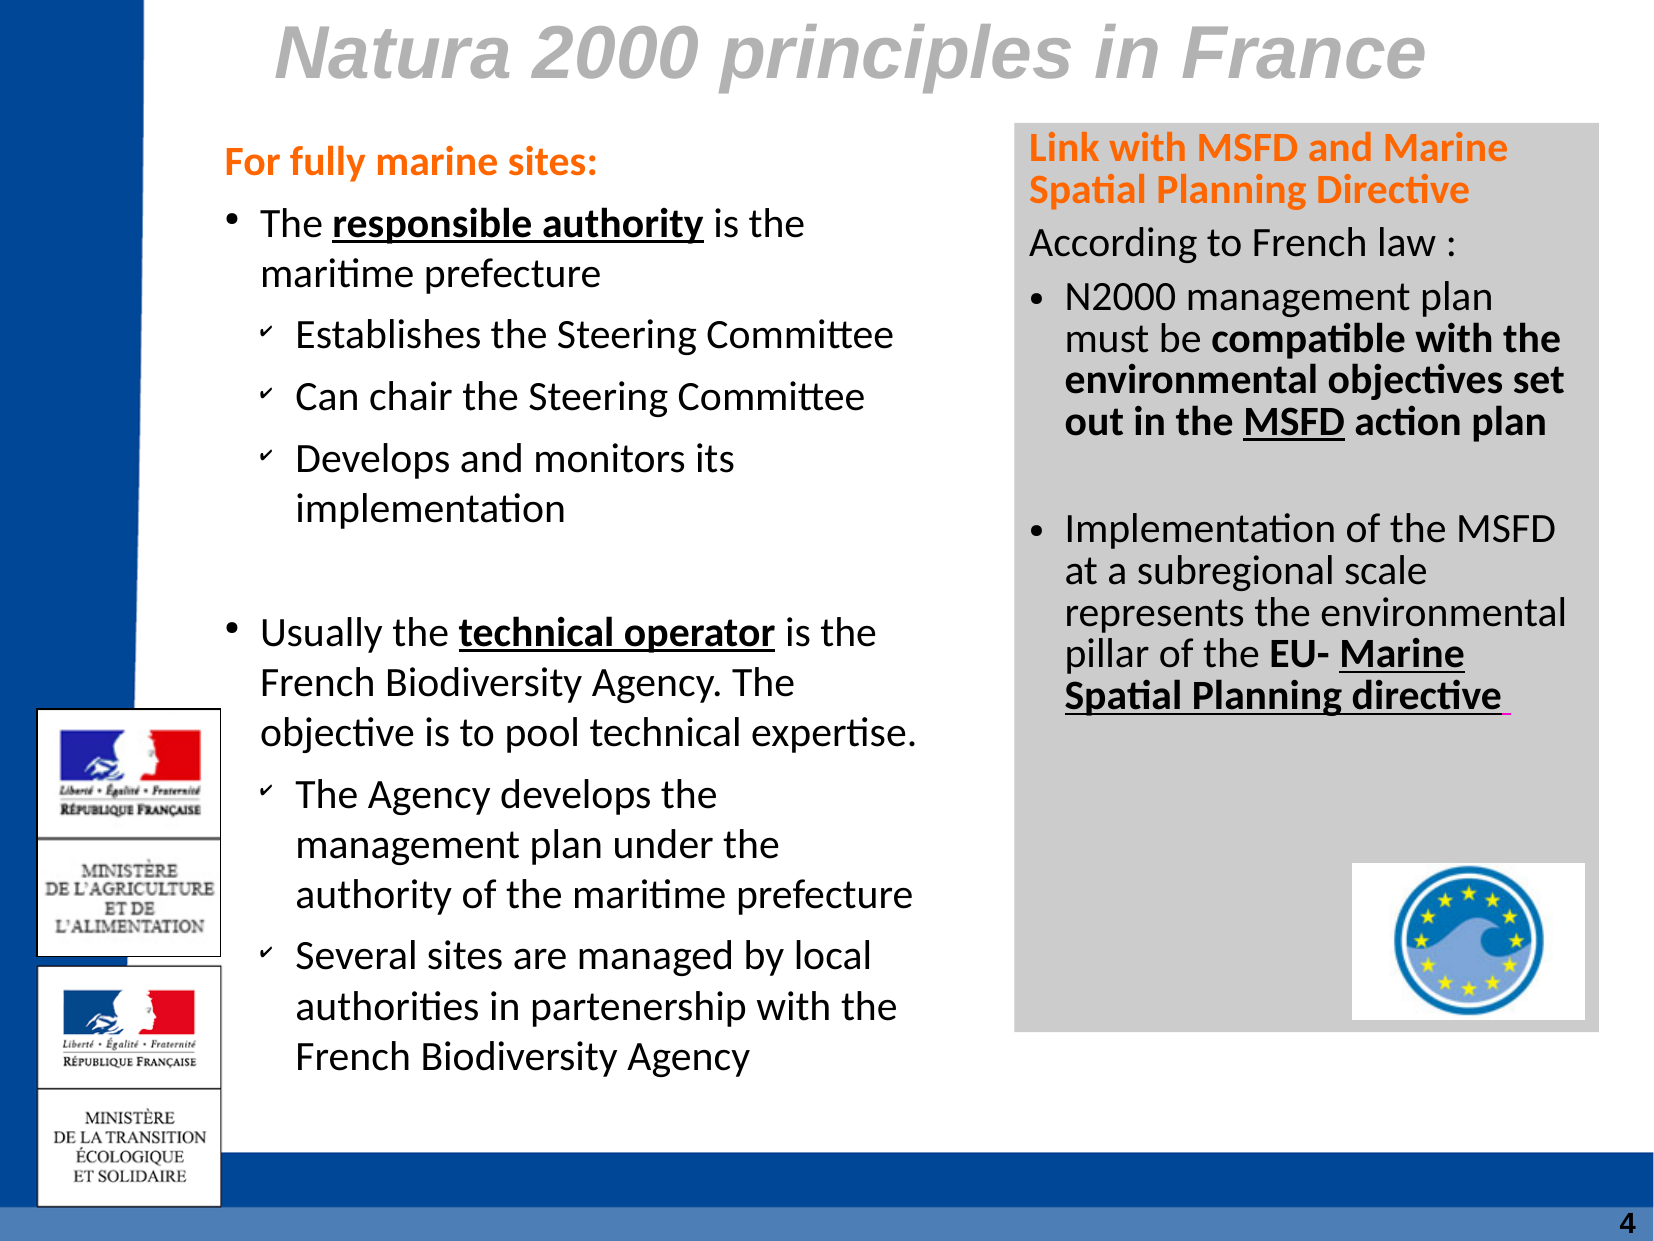

Natura 2000 principles in France
Link with MSFD and Marine Spatial Planning Directive
According to French law :
N2000 management plan must be compatible with the environmental objectives set out in the MSFD action plan
Implementation of the MSFD at a subregional scale represents the environmental pillar of the EU- Marine Spatial Planning directive
For fully marine sites:
The responsible authority is the maritime prefecture
Establishes the Steering Committee
Can chair the Steering Committee
Develops and monitors its implementation
Usually the technical operator is the French Biodiversity Agency. The objective is to pool technical expertise.
The Agency develops the management plan under the authority of the maritime prefecture
Several sites are managed by local authorities in partenership with the French Biodiversity Agency